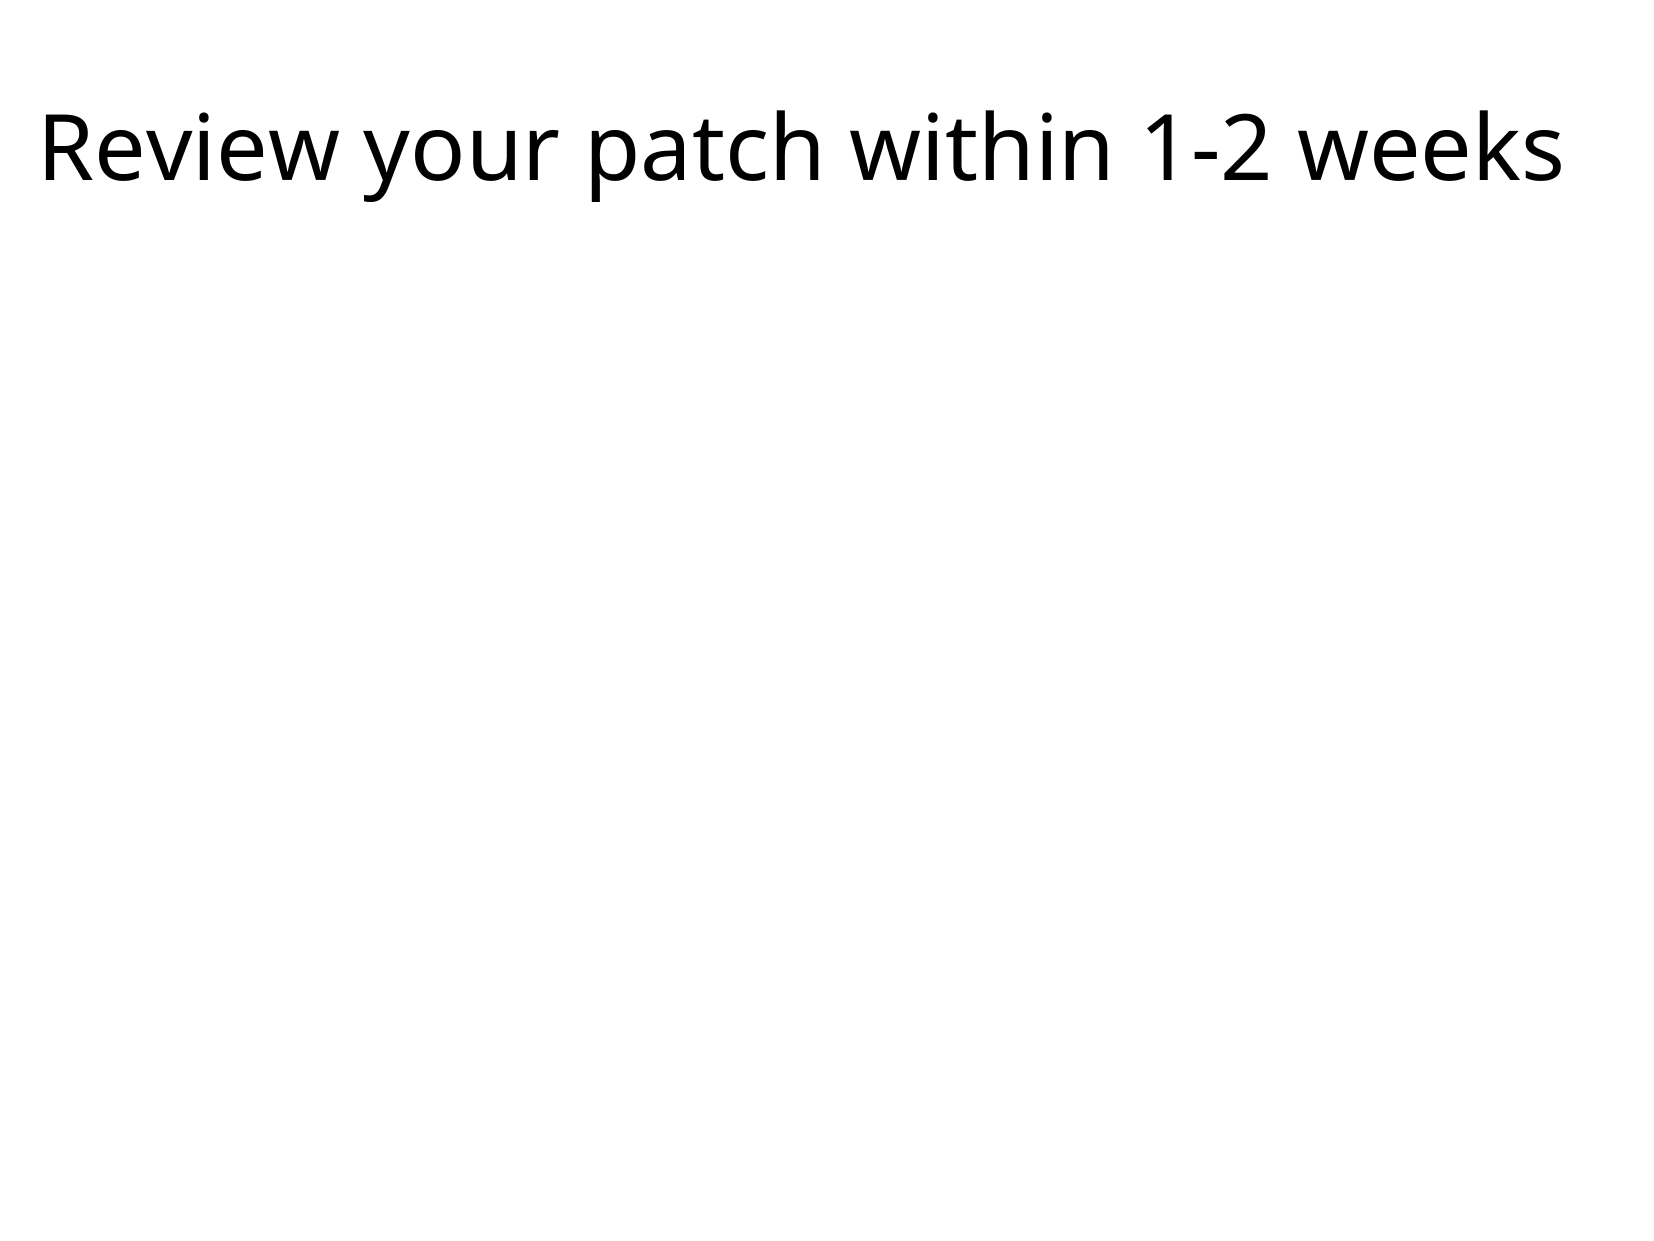

Review your patch within 1-2 weeks
2.6.20 to 2.6.24-rc8